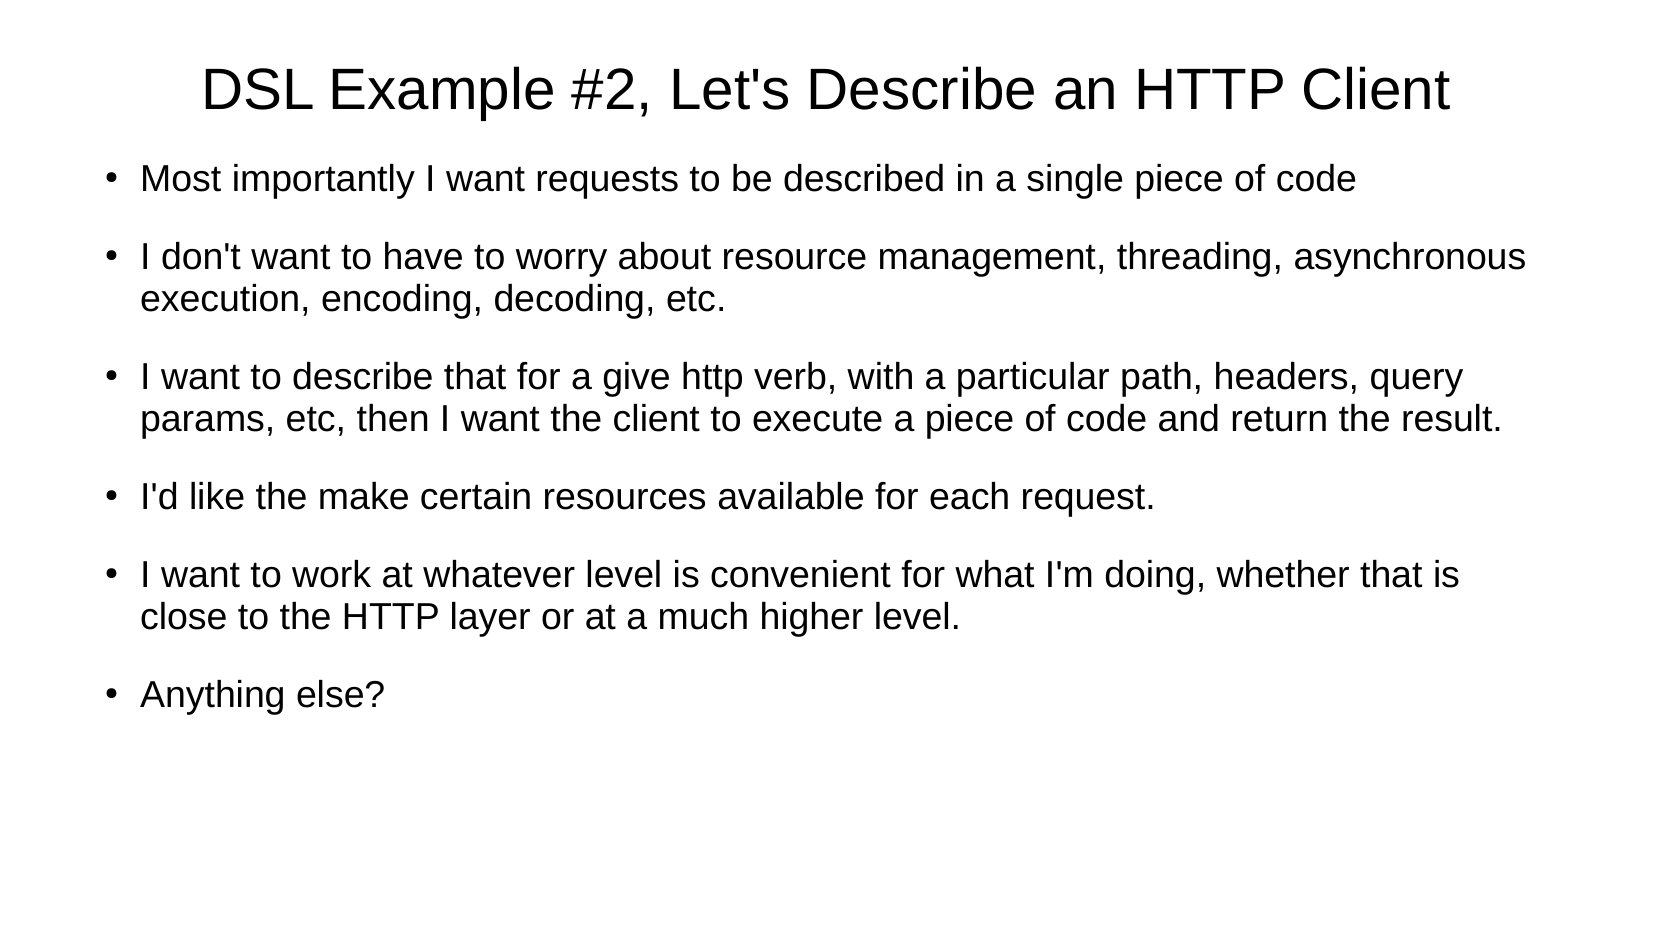

# DSL Example #2, Let's Describe an HTTP Client
Most importantly I want requests to be described in a single piece of code
I don't want to have to worry about resource management, threading, asynchronous execution, encoding, decoding, etc.
I want to describe that for a give http verb, with a particular path, headers, query params, etc, then I want the client to execute a piece of code and return the result.
I'd like the make certain resources available for each request.
I want to work at whatever level is convenient for what I'm doing, whether that is close to the HTTP layer or at a much higher level.
Anything else?